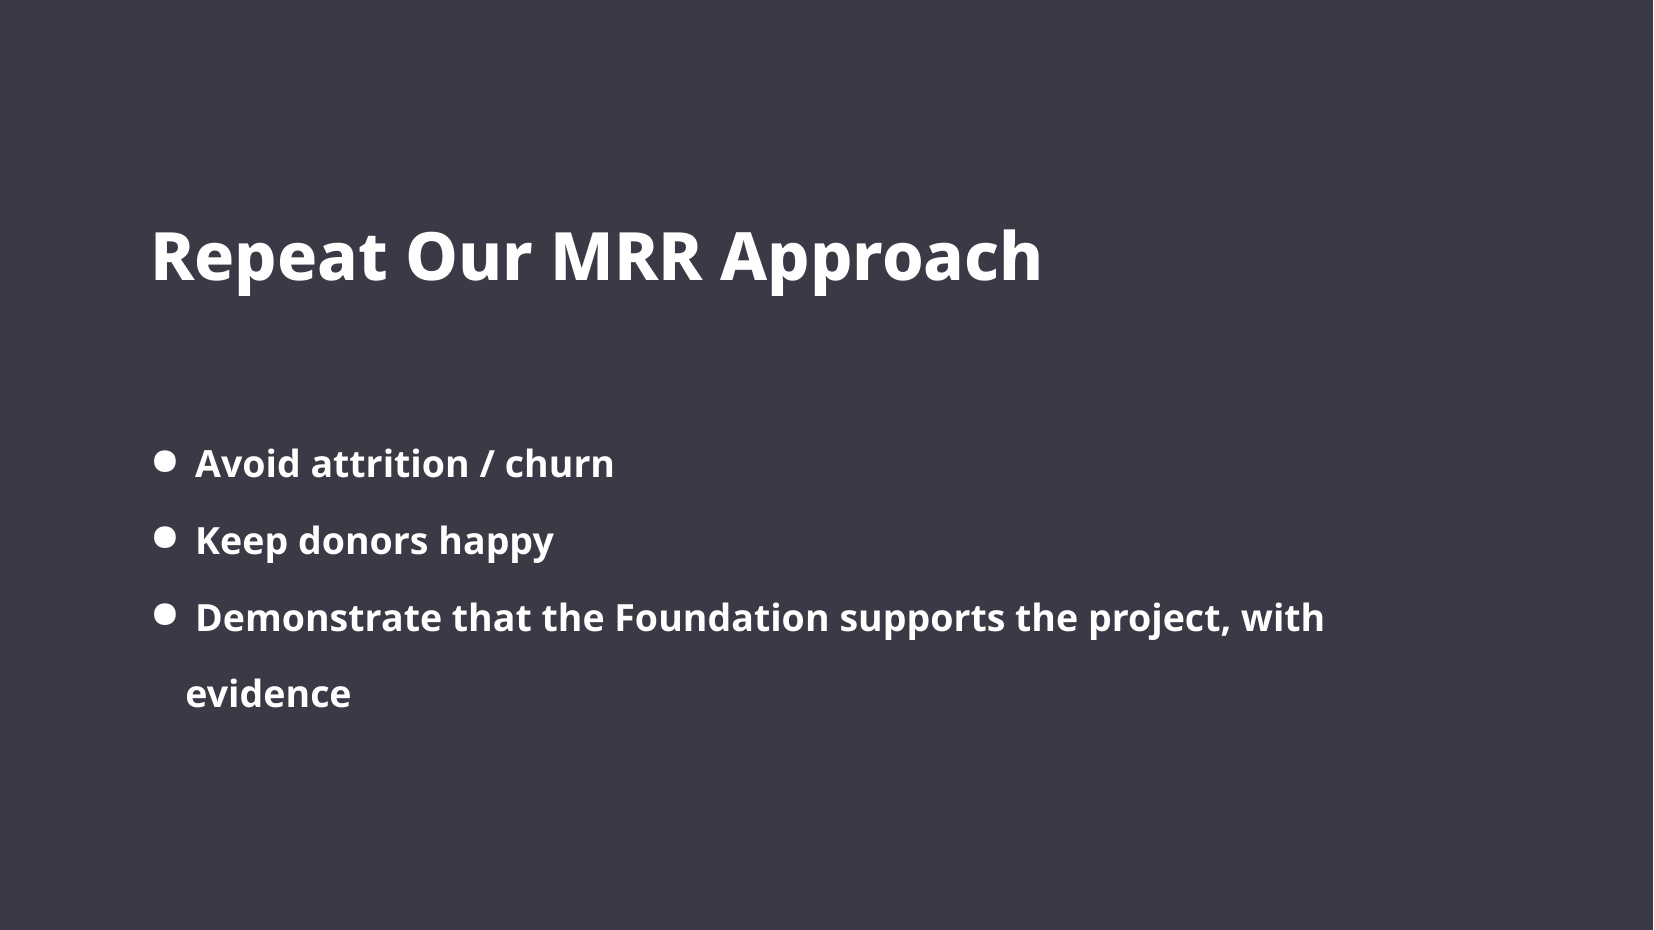

# Repeat Our MRR Approach
 Avoid attrition / churn
 Keep donors happy
 Demonstrate that the Foundation supports the project, with evidence